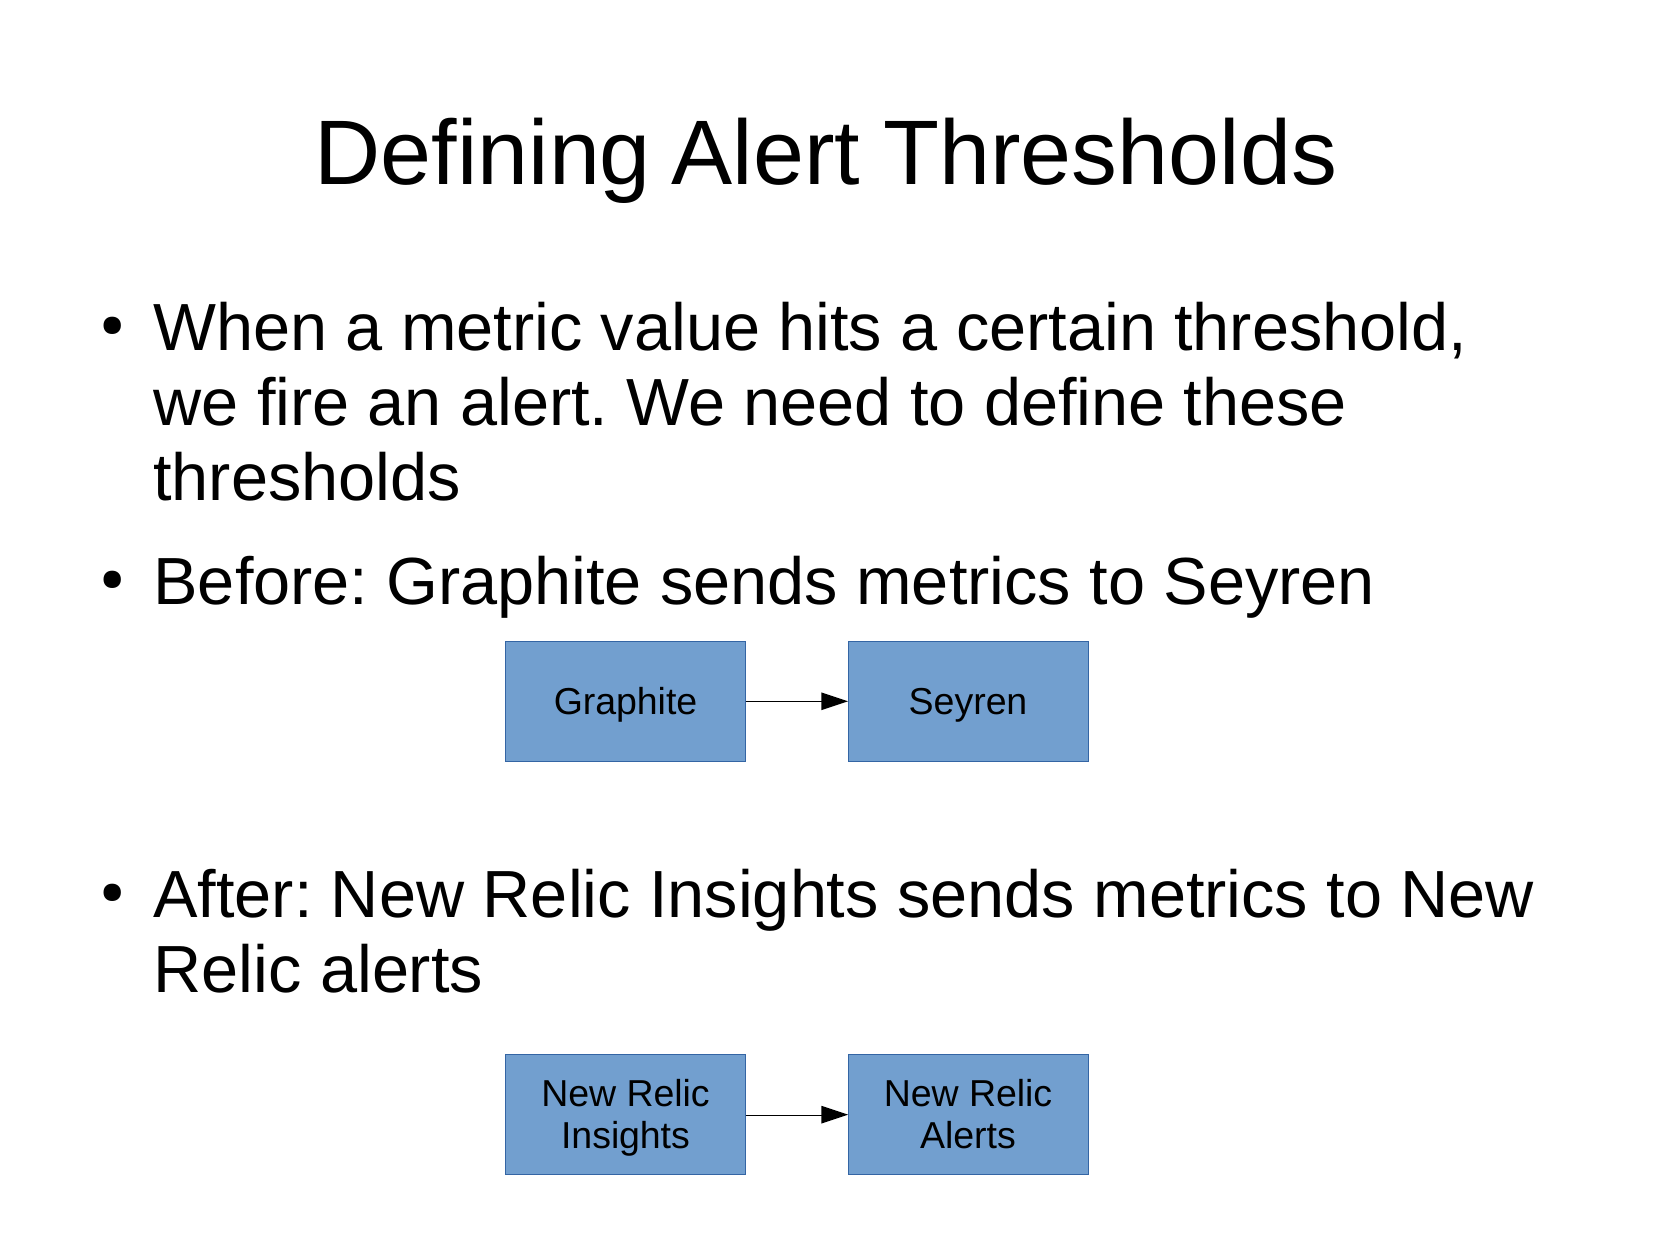

# Defining Alert Thresholds
When a metric value hits a certain threshold, we fire an alert. We need to define these thresholds
Before: Graphite sends metrics to Seyren
After: New Relic Insights sends metrics to New Relic alerts
Graphite
Seyren
New Relic
Alerts
New Relic
Insights